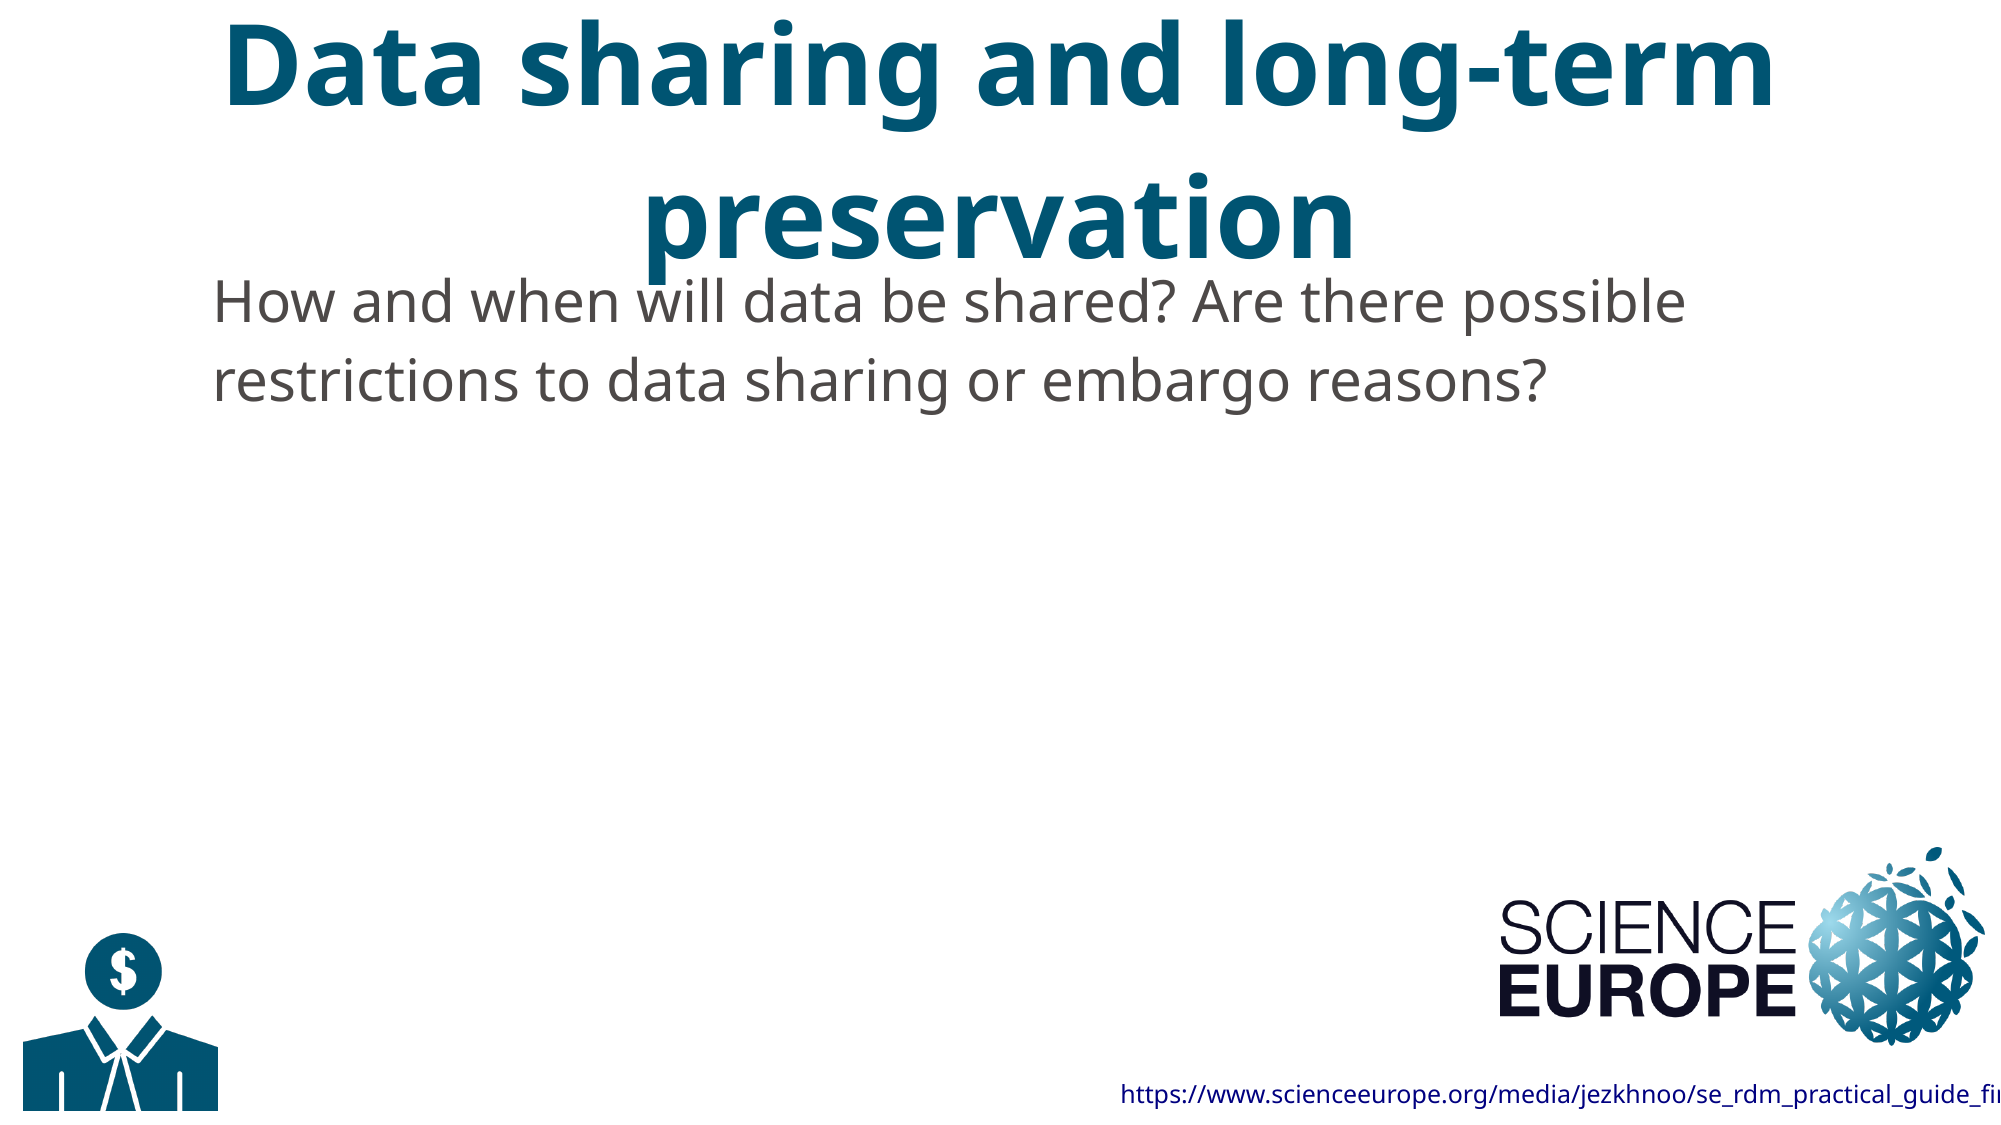

# Data sharing and long-term preservation
How and when will data be shared? Are there possible restrictions to data sharing or embargo reasons?
https://www.scienceeurope.org/media/jezkhnoo/se_rdm_practical_guide_final.pdf